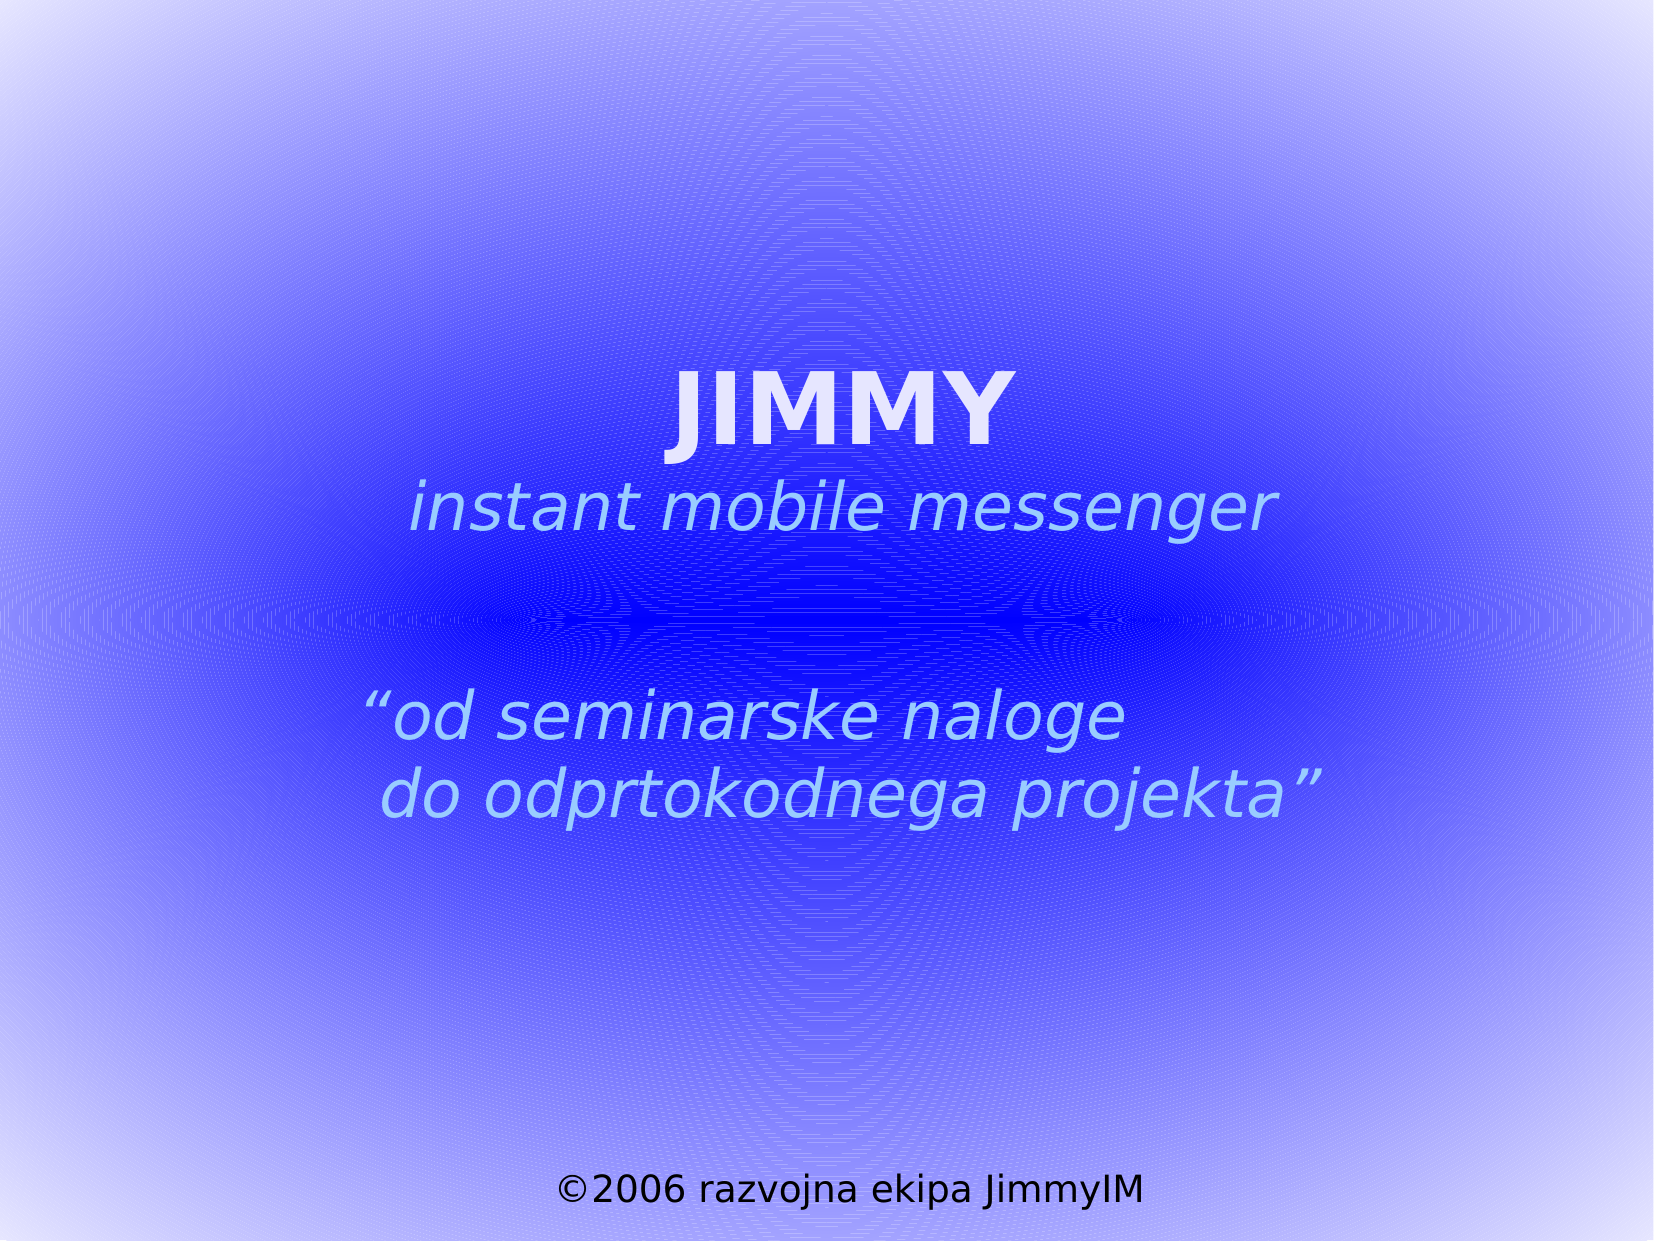

JIMMY
instant mobile messenger
“od seminarske naloge
 do odprtokodnega projekta”
©2006 razvojna ekipa JimmyIM